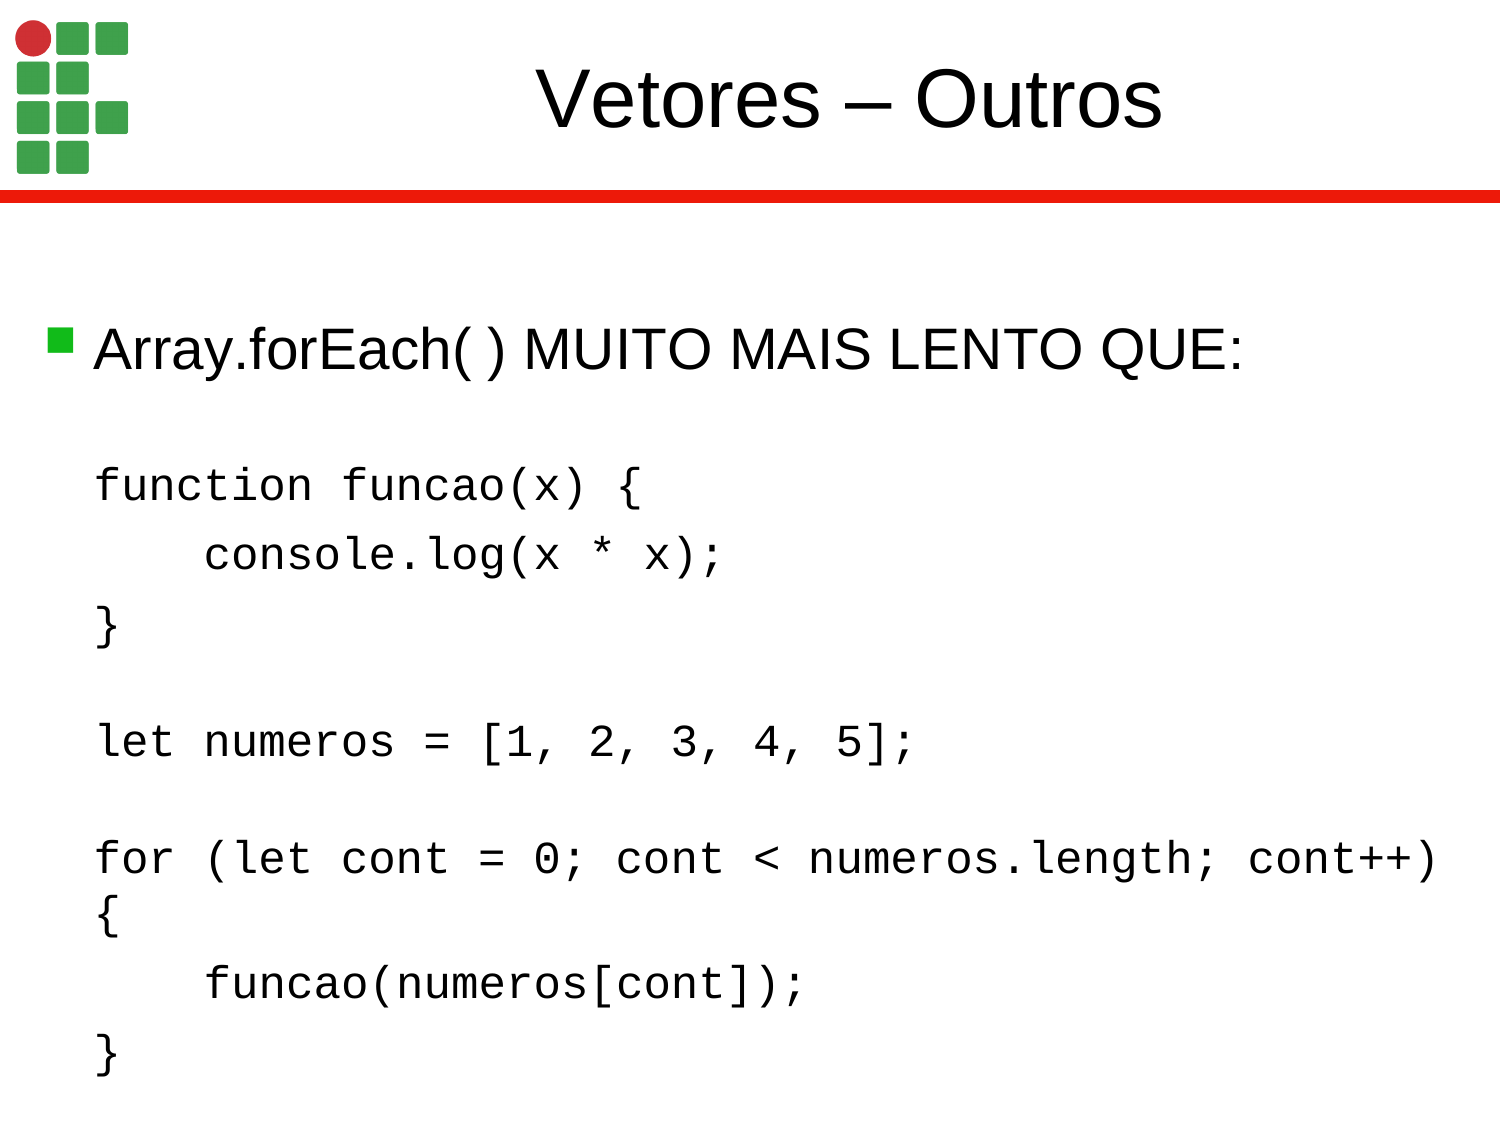

# Vetores – Outros
Array.forEach( ) MUITO MAIS LENTO QUE:
function funcao(x) {
 console.log(x * x);
}
let numeros = [1, 2, 3, 4, 5];
for (let cont = 0; cont < numeros.length; cont++) {
 funcao(numeros[cont]);
}